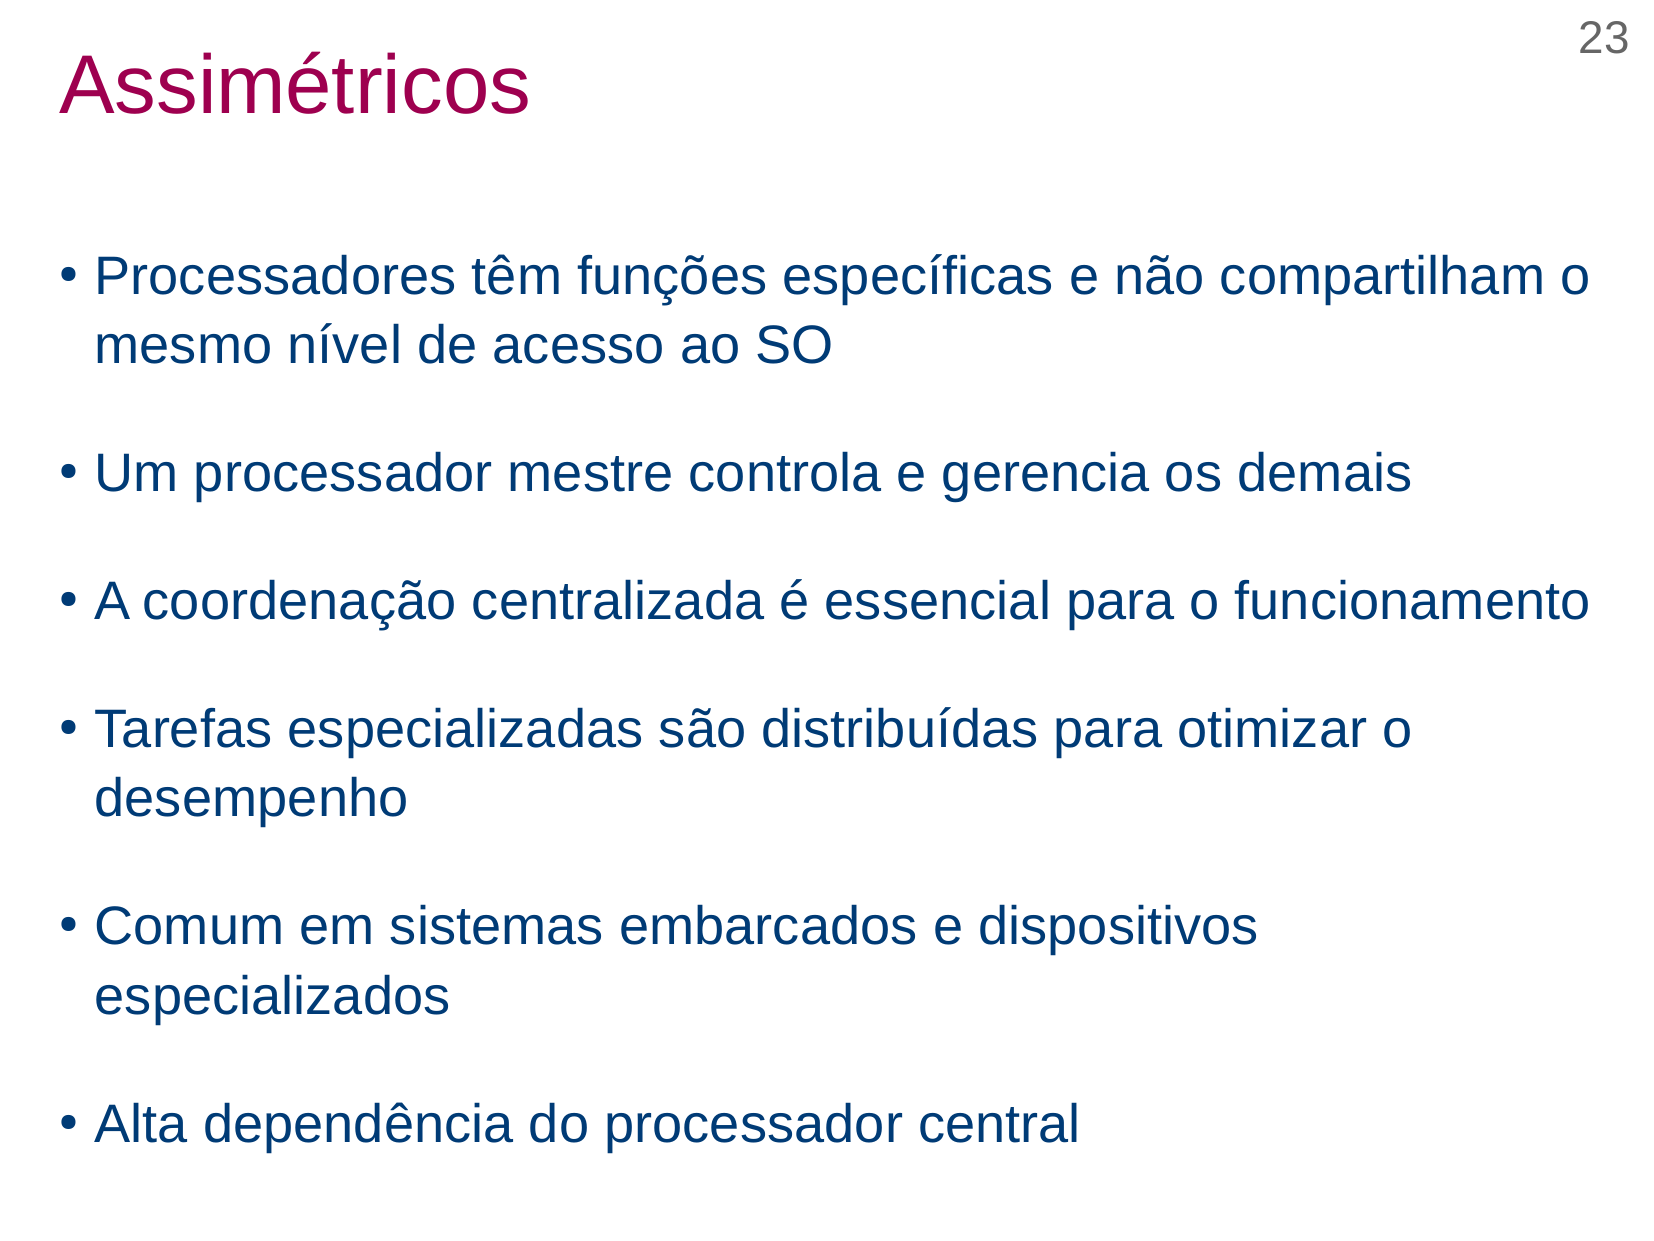

23
# Assimétricos
Processadores têm funções específicas e não compartilham o mesmo nível de acesso ao SO
Um processador mestre controla e gerencia os demais
A coordenação centralizada é essencial para o funcionamento
Tarefas especializadas são distribuídas para otimizar o desempenho
Comum em sistemas embarcados e dispositivos especializados
Alta dependência do processador central